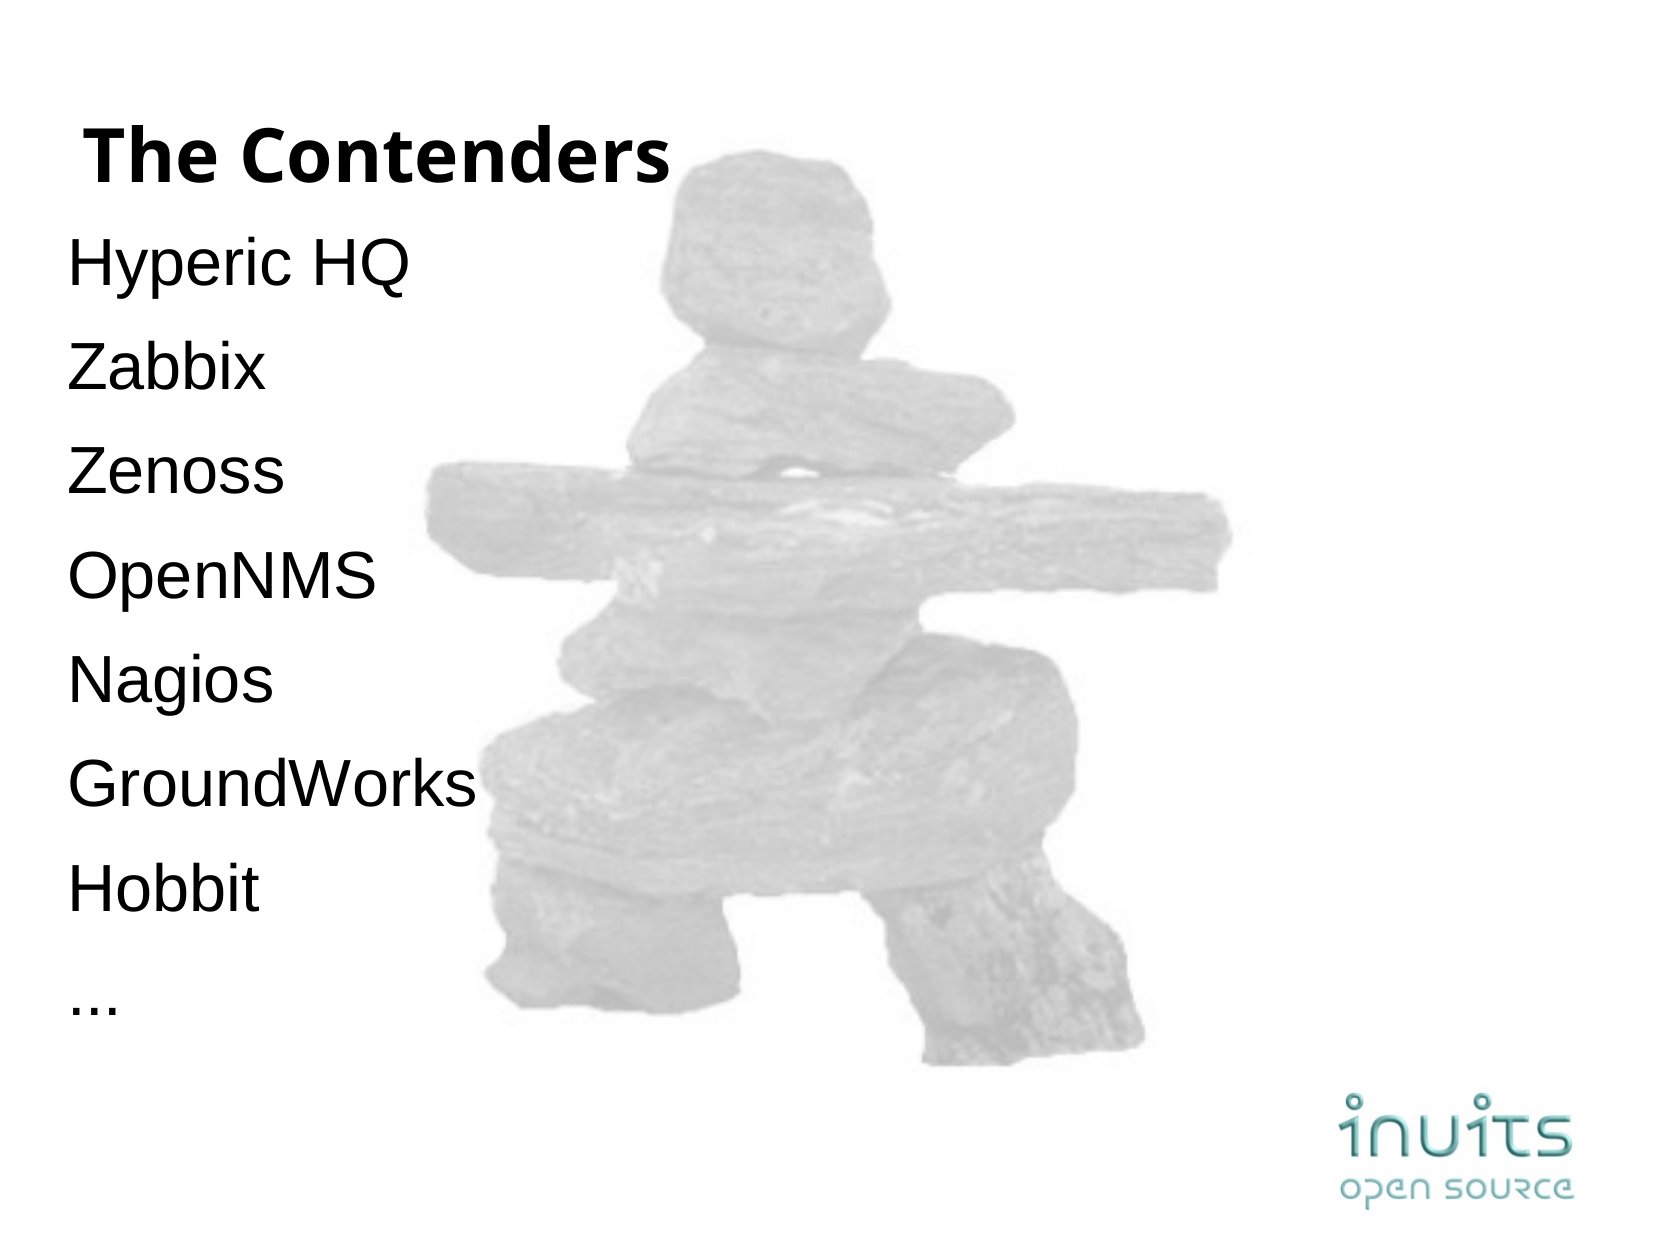

# The Contenders
Hyperic HQ
Zabbix
Zenoss
OpenNMS
Nagios
GroundWorks
Hobbit
...
13